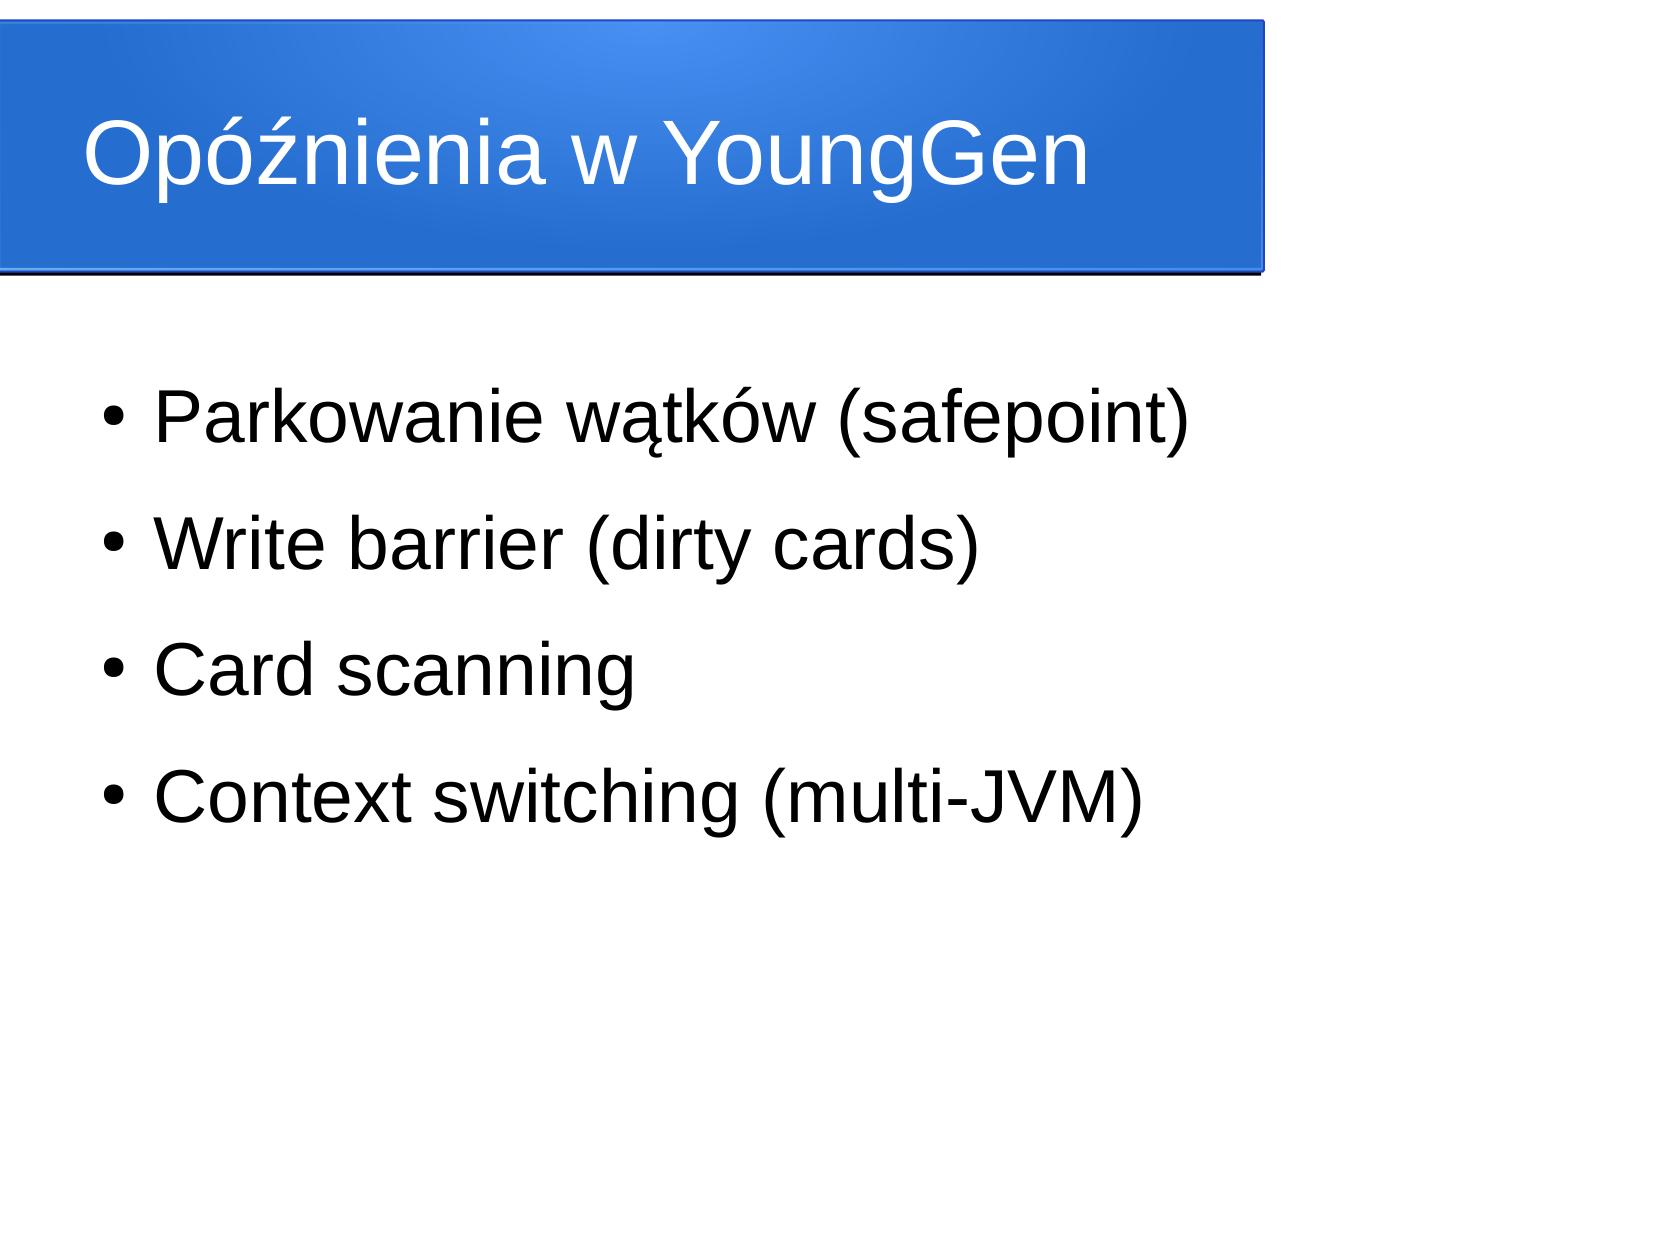

# Opóźnienia w YoungGen
Parkowanie wątków (safepoint)
Write barrier (dirty cards)
Card scanning
Context switching (multi-JVM)